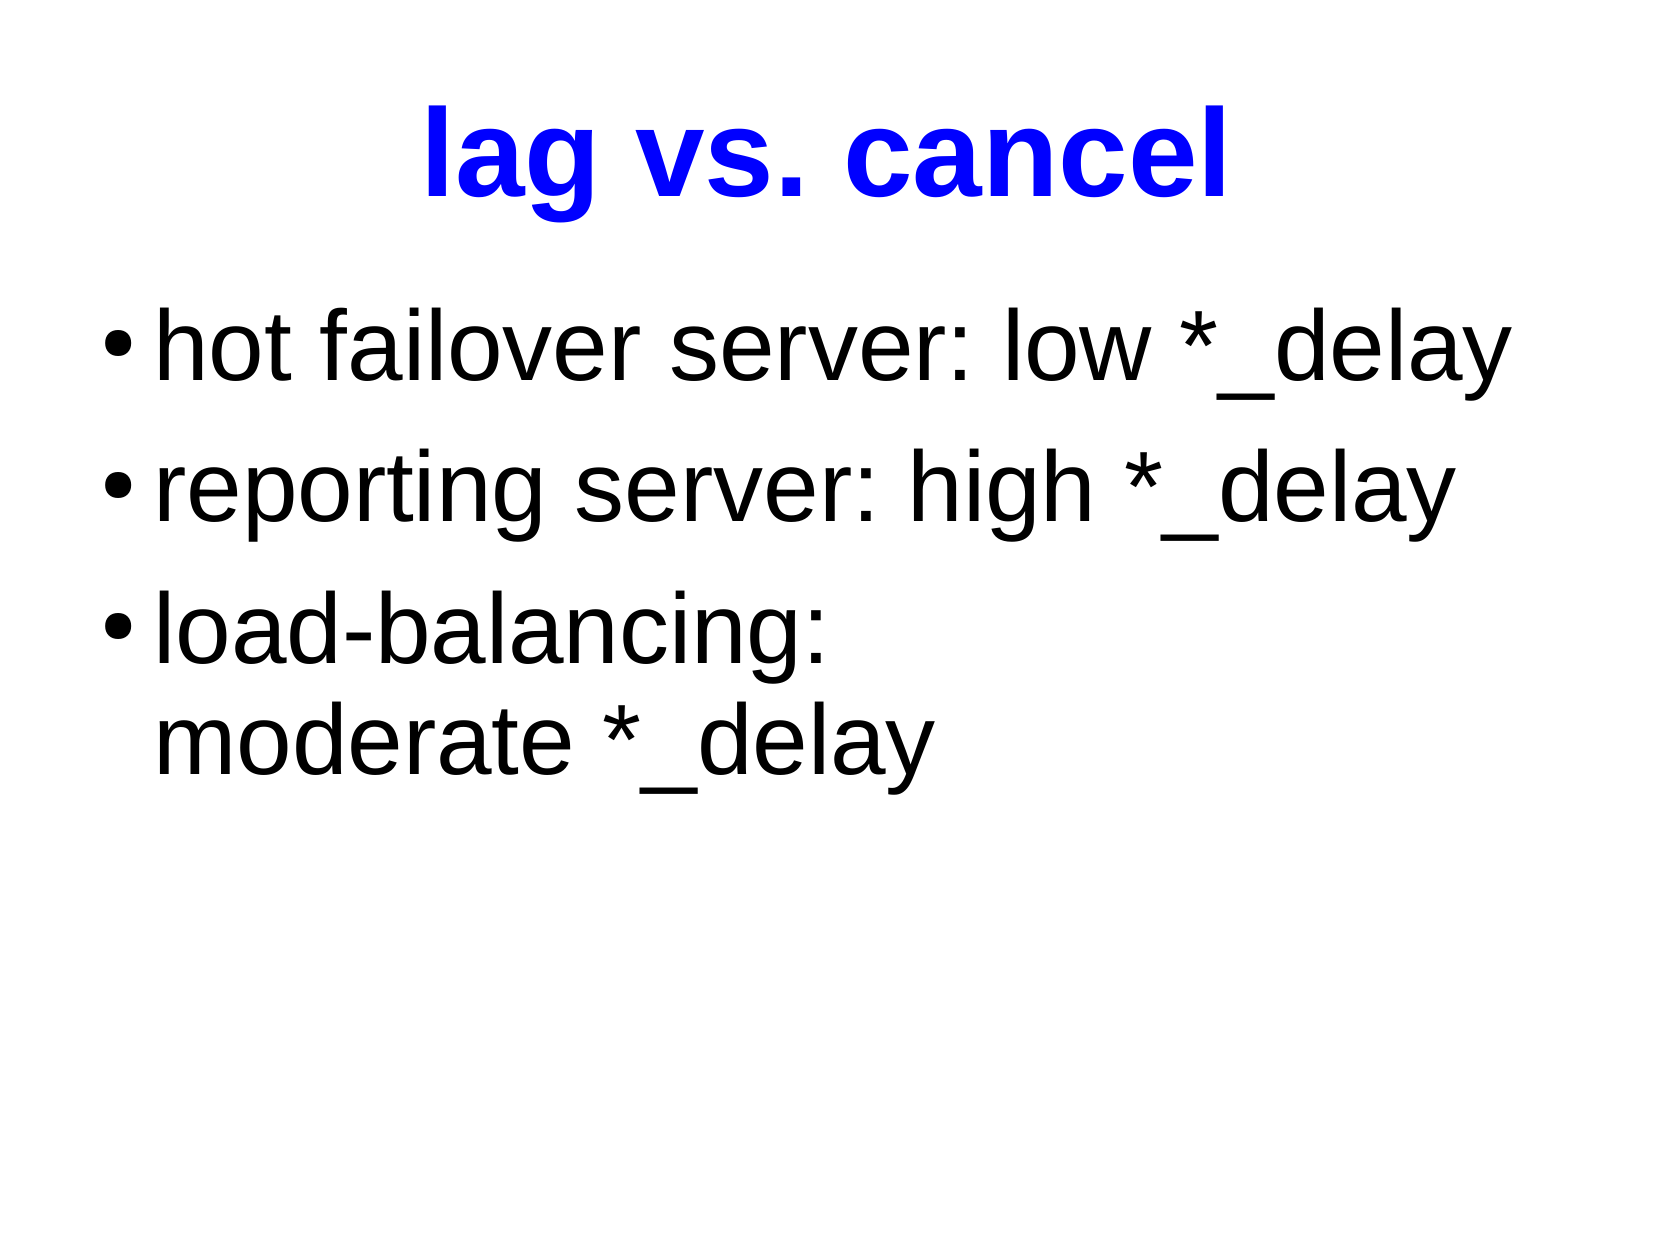

# lag vs. cancel
hot failover server: low *_delay
reporting server: high *_delay
load-balancing:
moderate *_delay